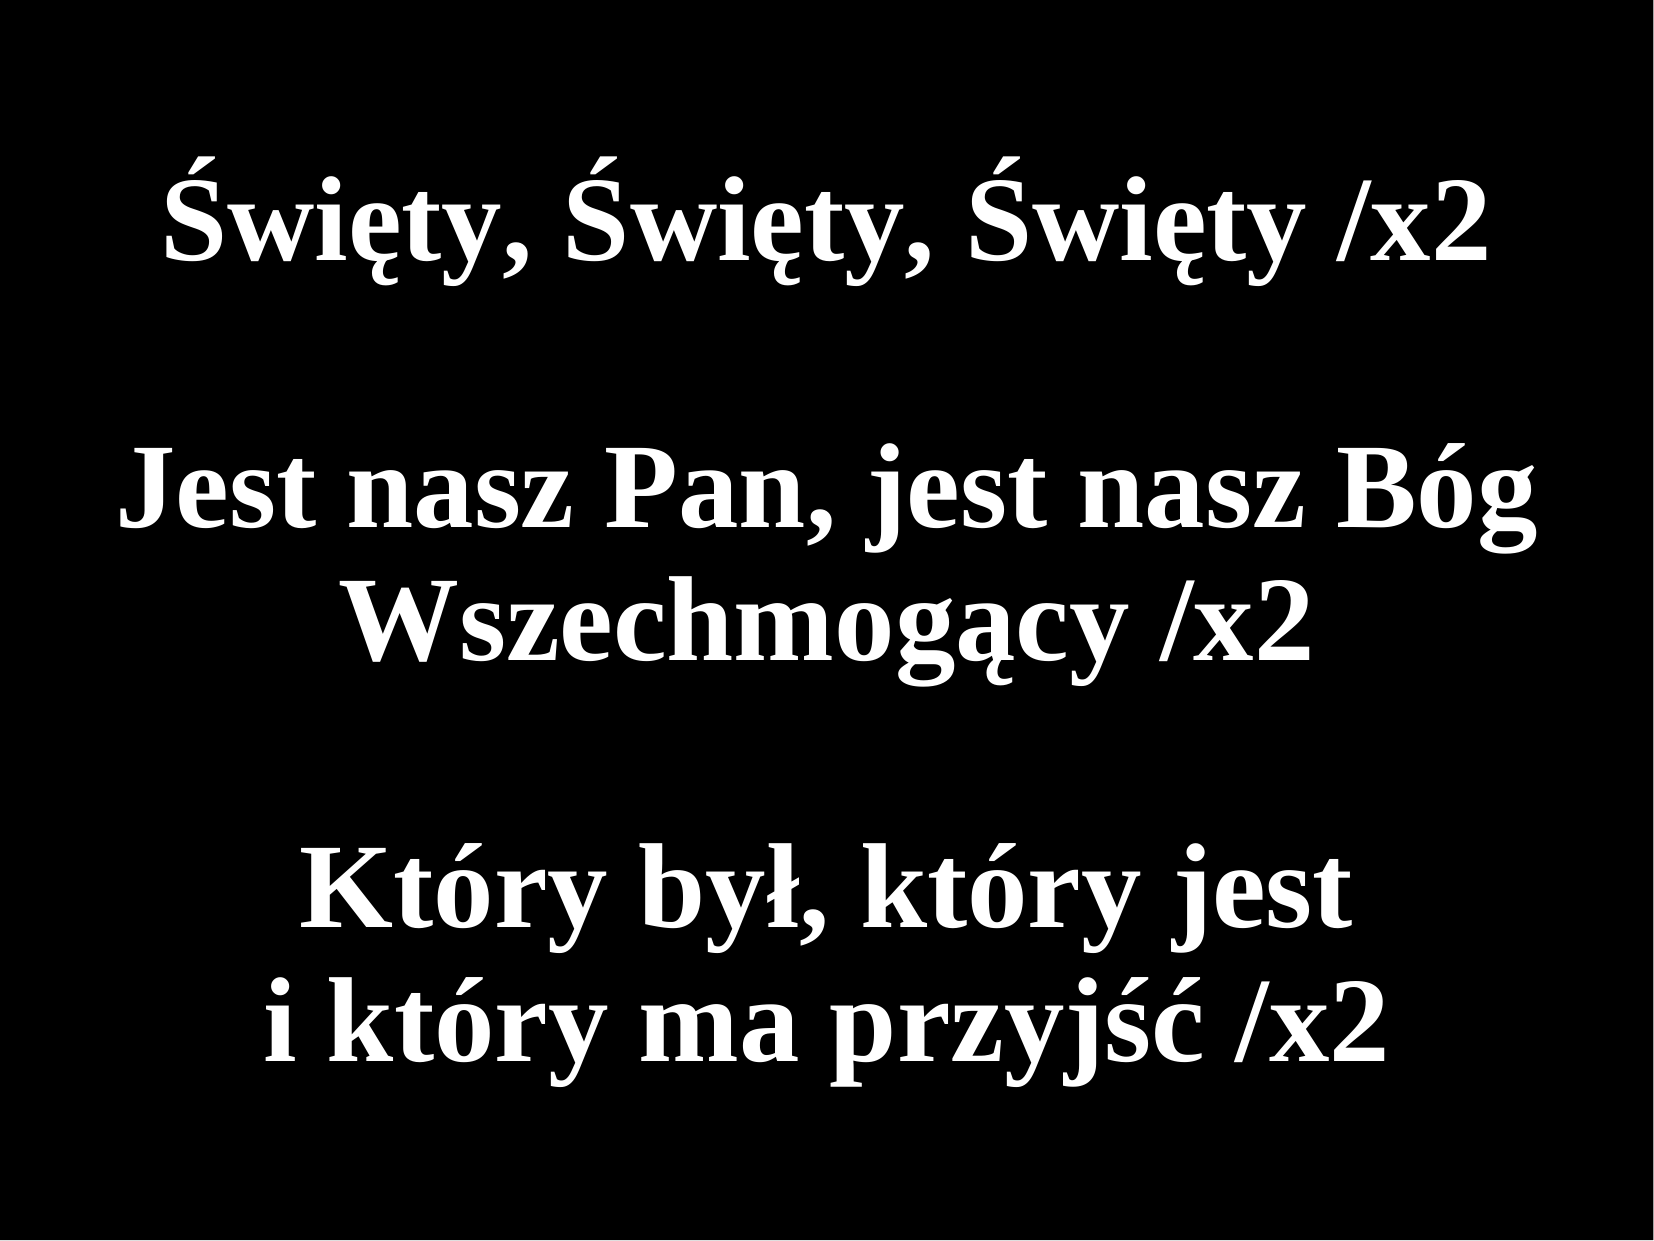

# Święty, Święty, Święty /x2 Jest nasz Pan, jest nasz Bóg Wszechmogący /x2 Który był, który jest i który ma przyjść /x2